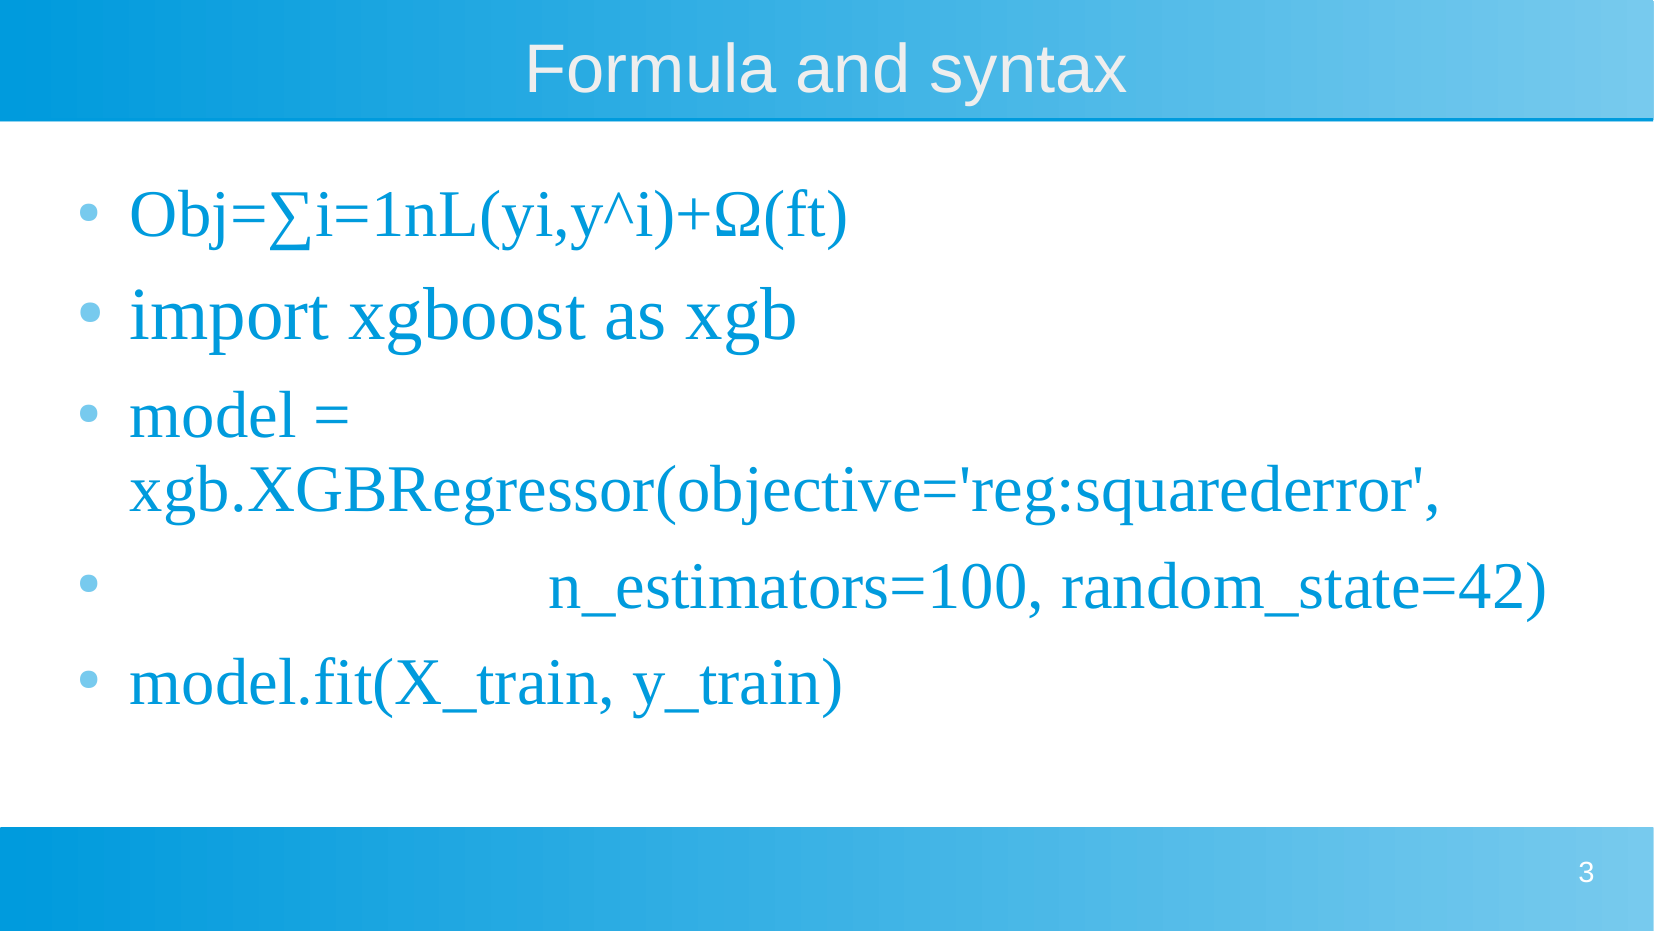

# Formula and syntax
Obj=∑i=1n​L(yi​,y^​i​)+Ω(ft​)
import xgboost as xgb
model = xgb.XGBRegressor(objective='reg:squarederror',
 n_estimators=100, random_state=42)
model.fit(X_train, y_train)
3